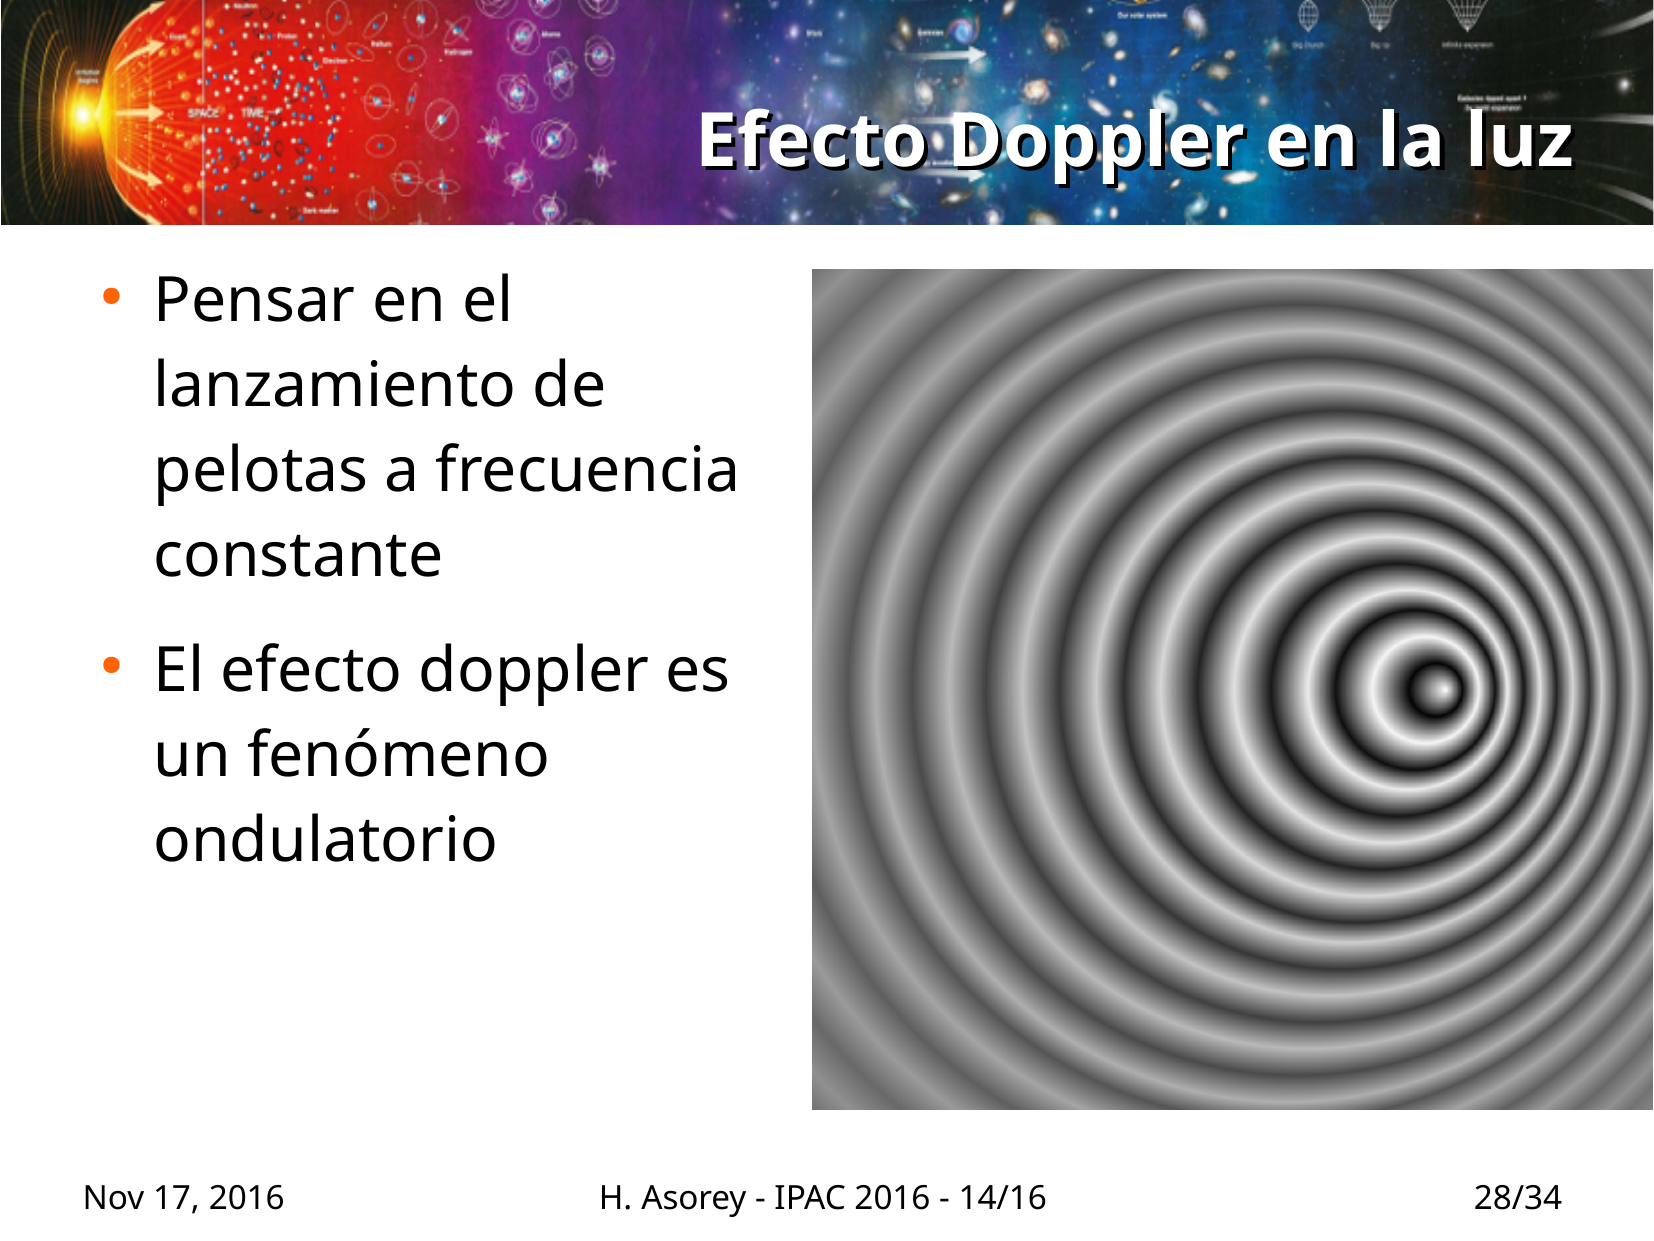

# Efecto Doppler en la luz
Pensar en el lanzamiento de pelotas a frecuencia constante
El efecto doppler es un fenómeno ondulatorio
Nov 17, 2016
H. Asorey - IPAC 2016 - 14/16
28